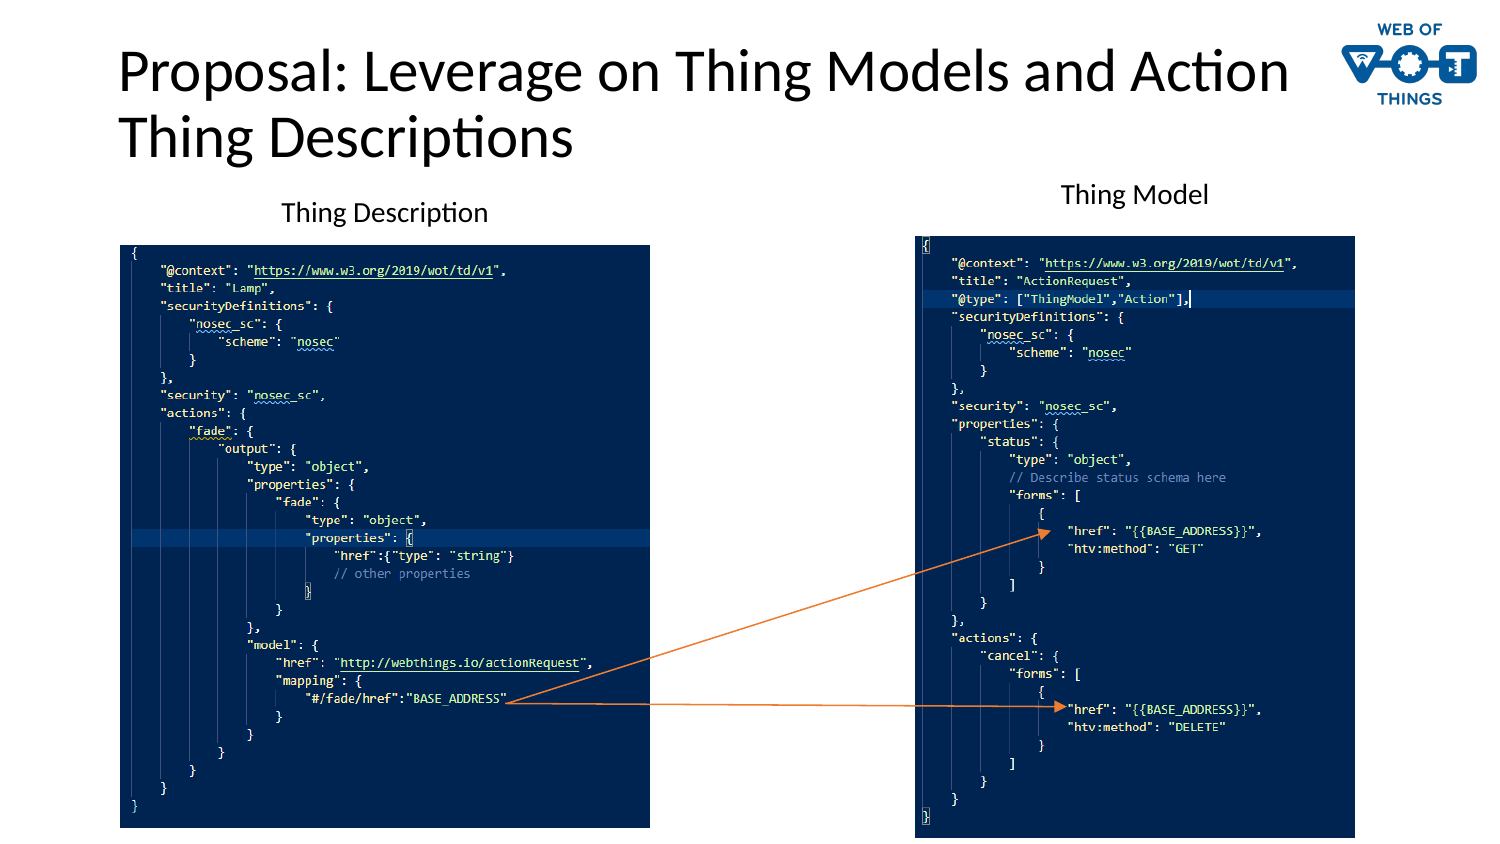

# Proposal: Leverage on Thing Models and Action Thing Descriptions
Thing Model
Thing Description